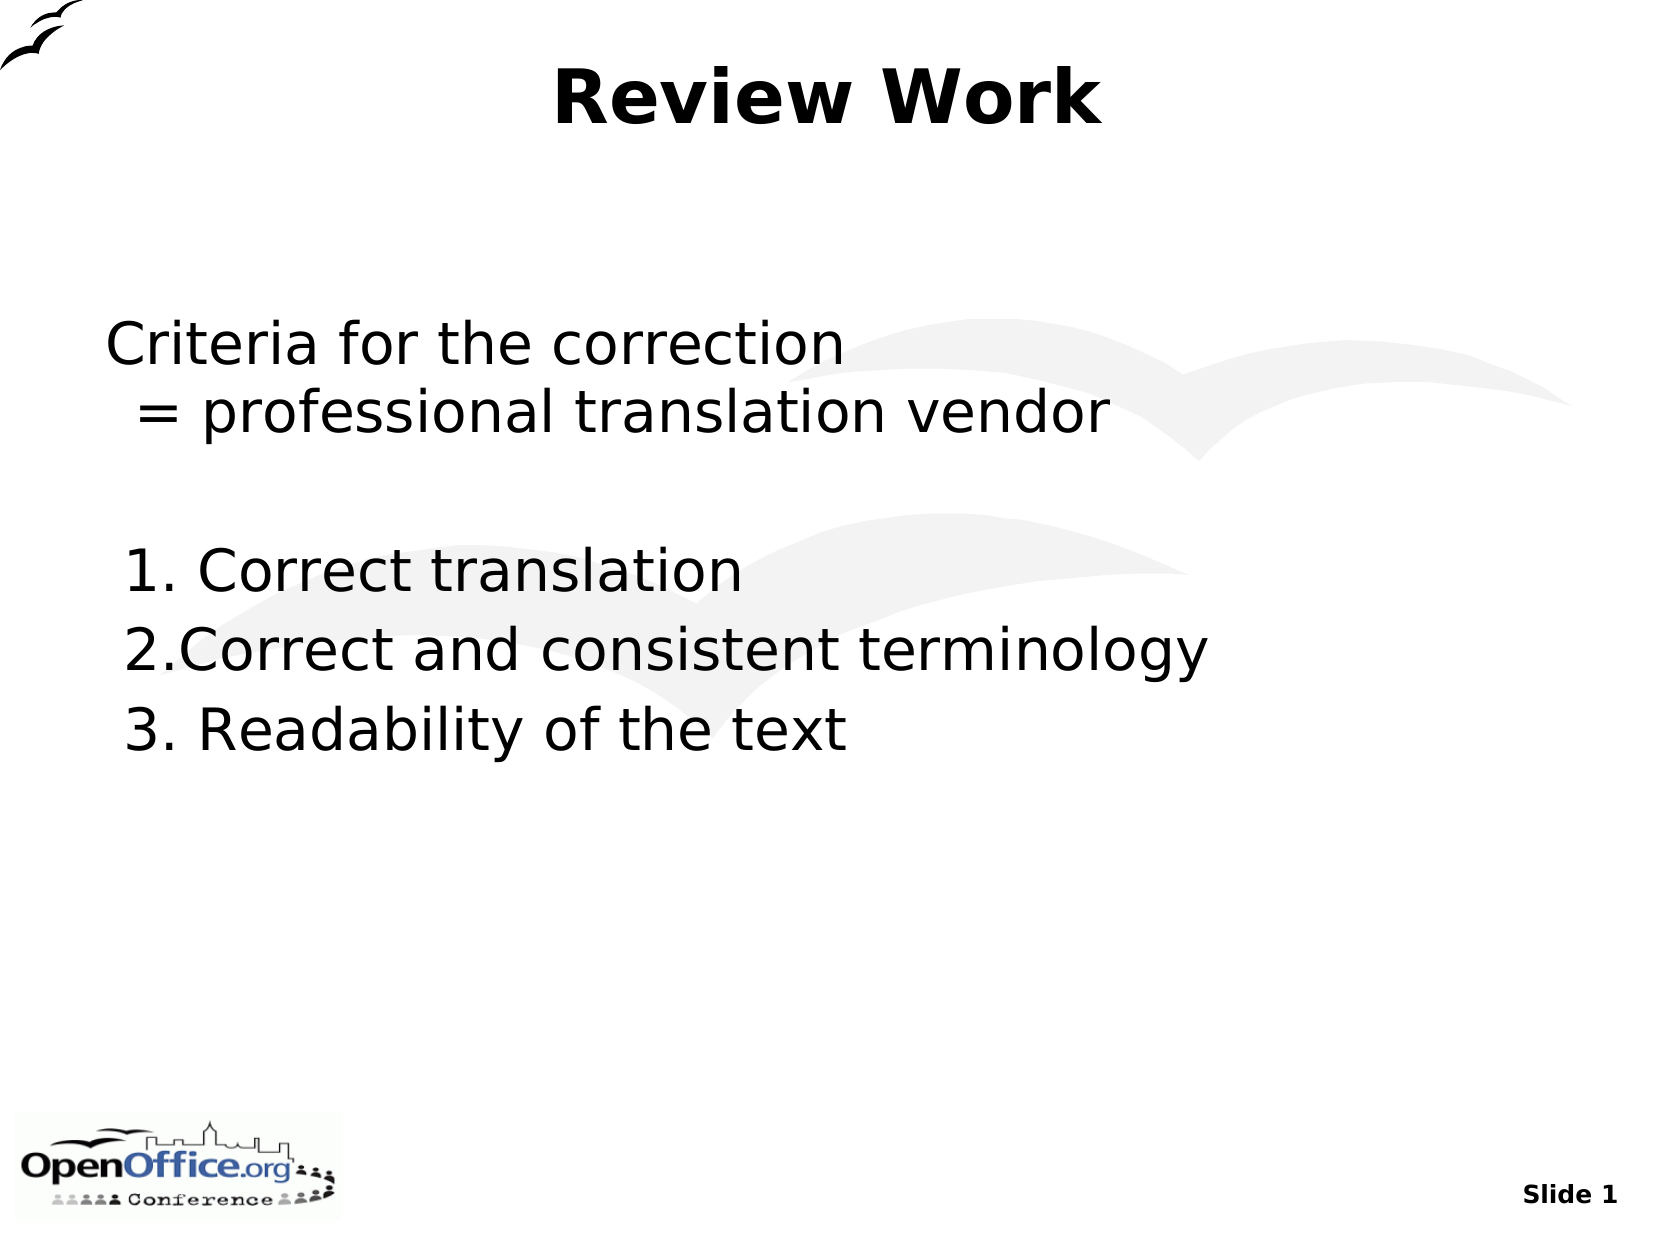

# Review Work
Criteria for the correction
= professional translation vendor
 1. Correct translation
 2.Correct and consistent terminology
 3. Readability of the text